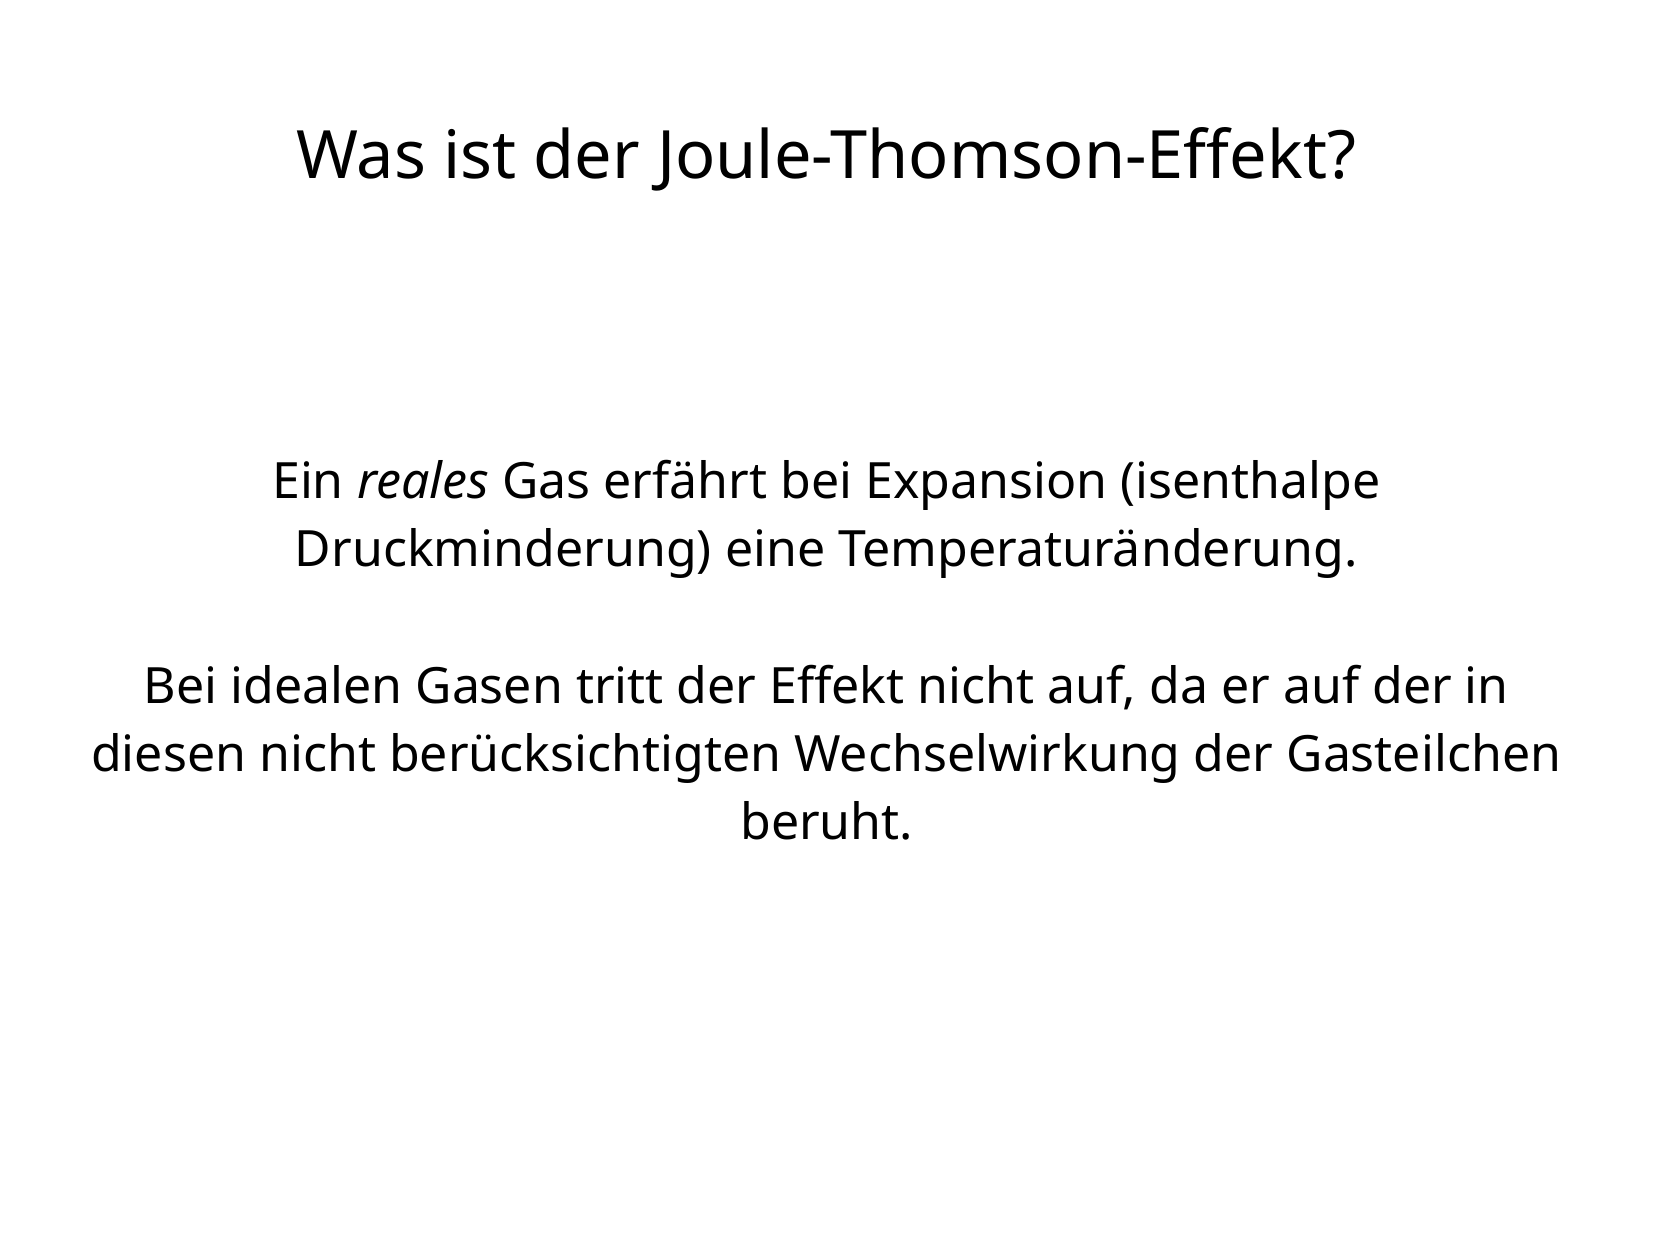

# Was ist der Joule-Thomson-Effekt?
Ein reales Gas erfährt bei Expansion (isenthalpe Druckminderung) eine Temperaturänderung.
Bei idealen Gasen tritt der Effekt nicht auf, da er auf der in diesen nicht berücksichtigten Wechselwirkung der Gasteilchen beruht.